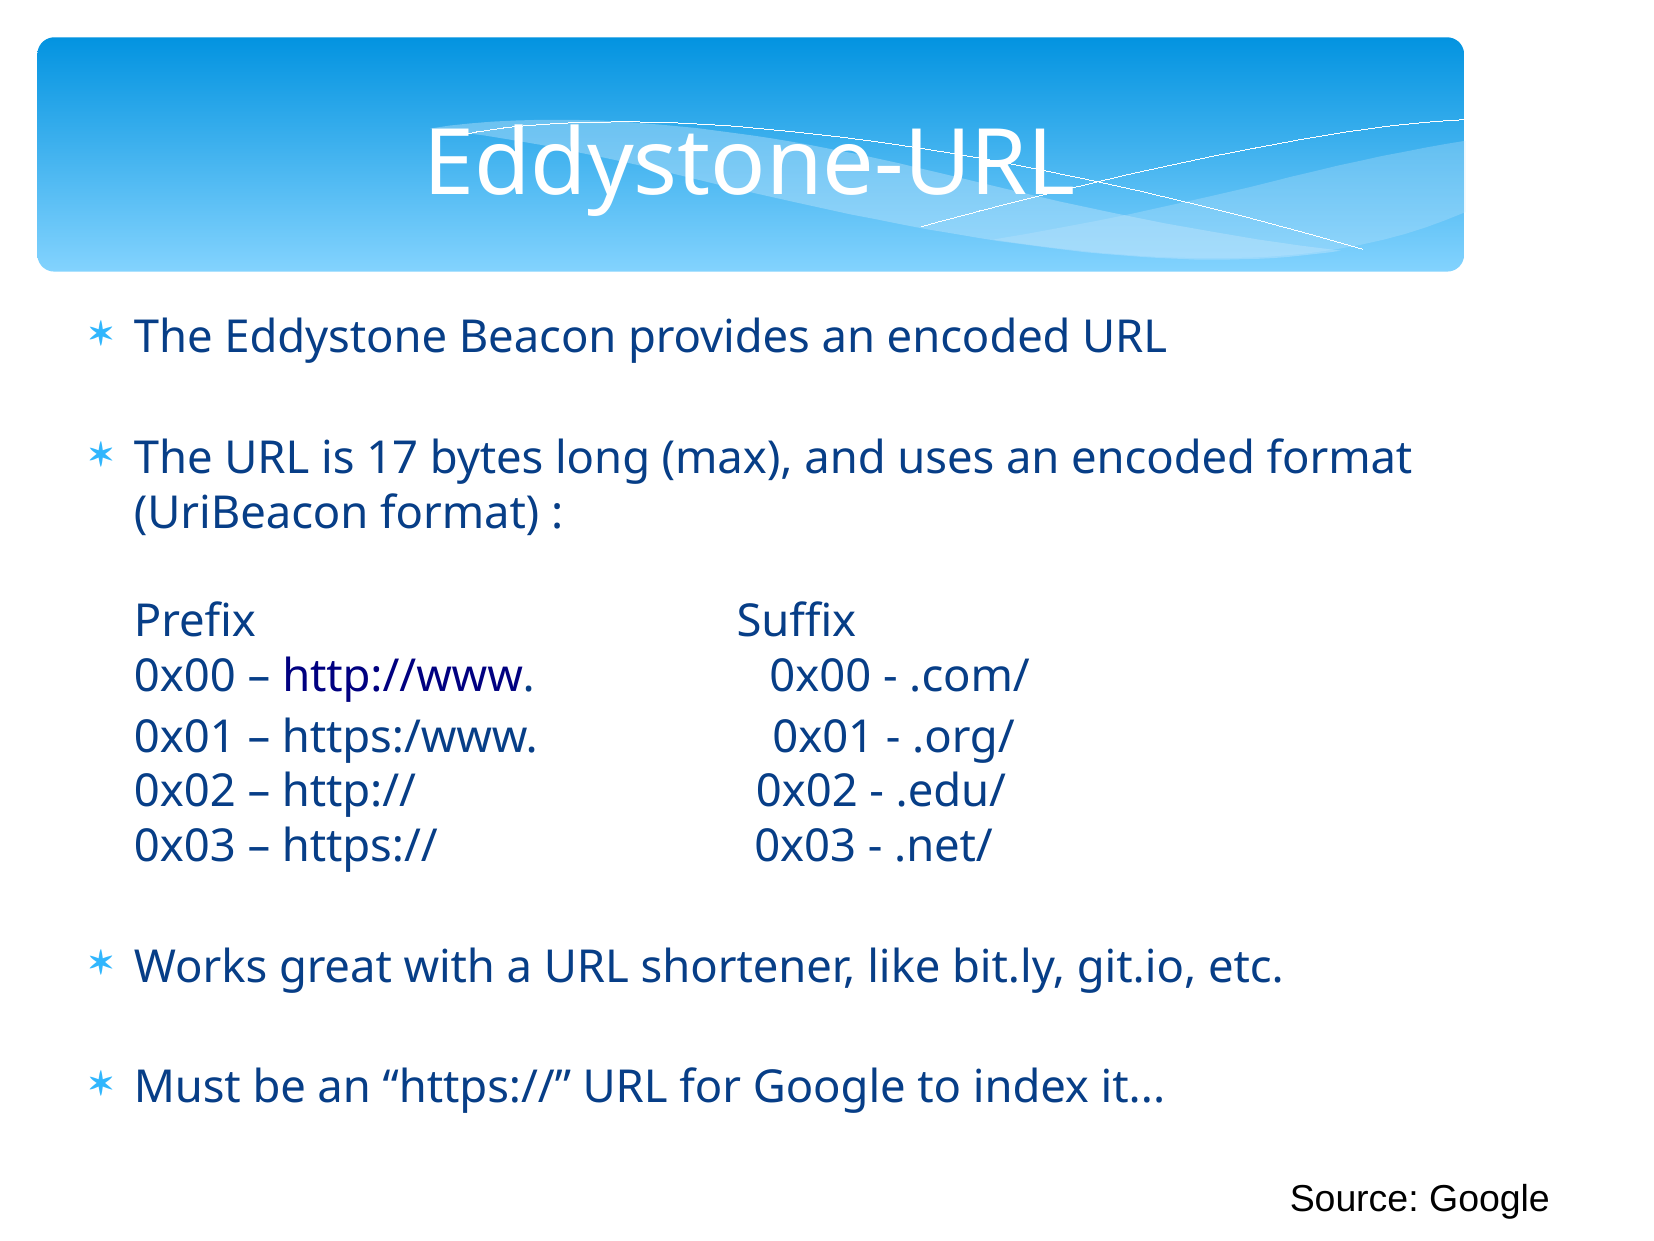

# Eddystone-URL
The Eddystone Beacon provides an encoded URL
The URL is 17 bytes long (max), and uses an encoded format (UriBeacon format) :
Prefix Suffix
0x00 – http://www. 0x00 - .com/
0x01 – https:/www. 0x01 - .org/
0x02 – http:// 0x02 - .edu/
0x03 – https:// 0x03 - .net/
Works great with a URL shortener, like bit.ly, git.io, etc.
Must be an “https://” URL for Google to index it...
Source: Google